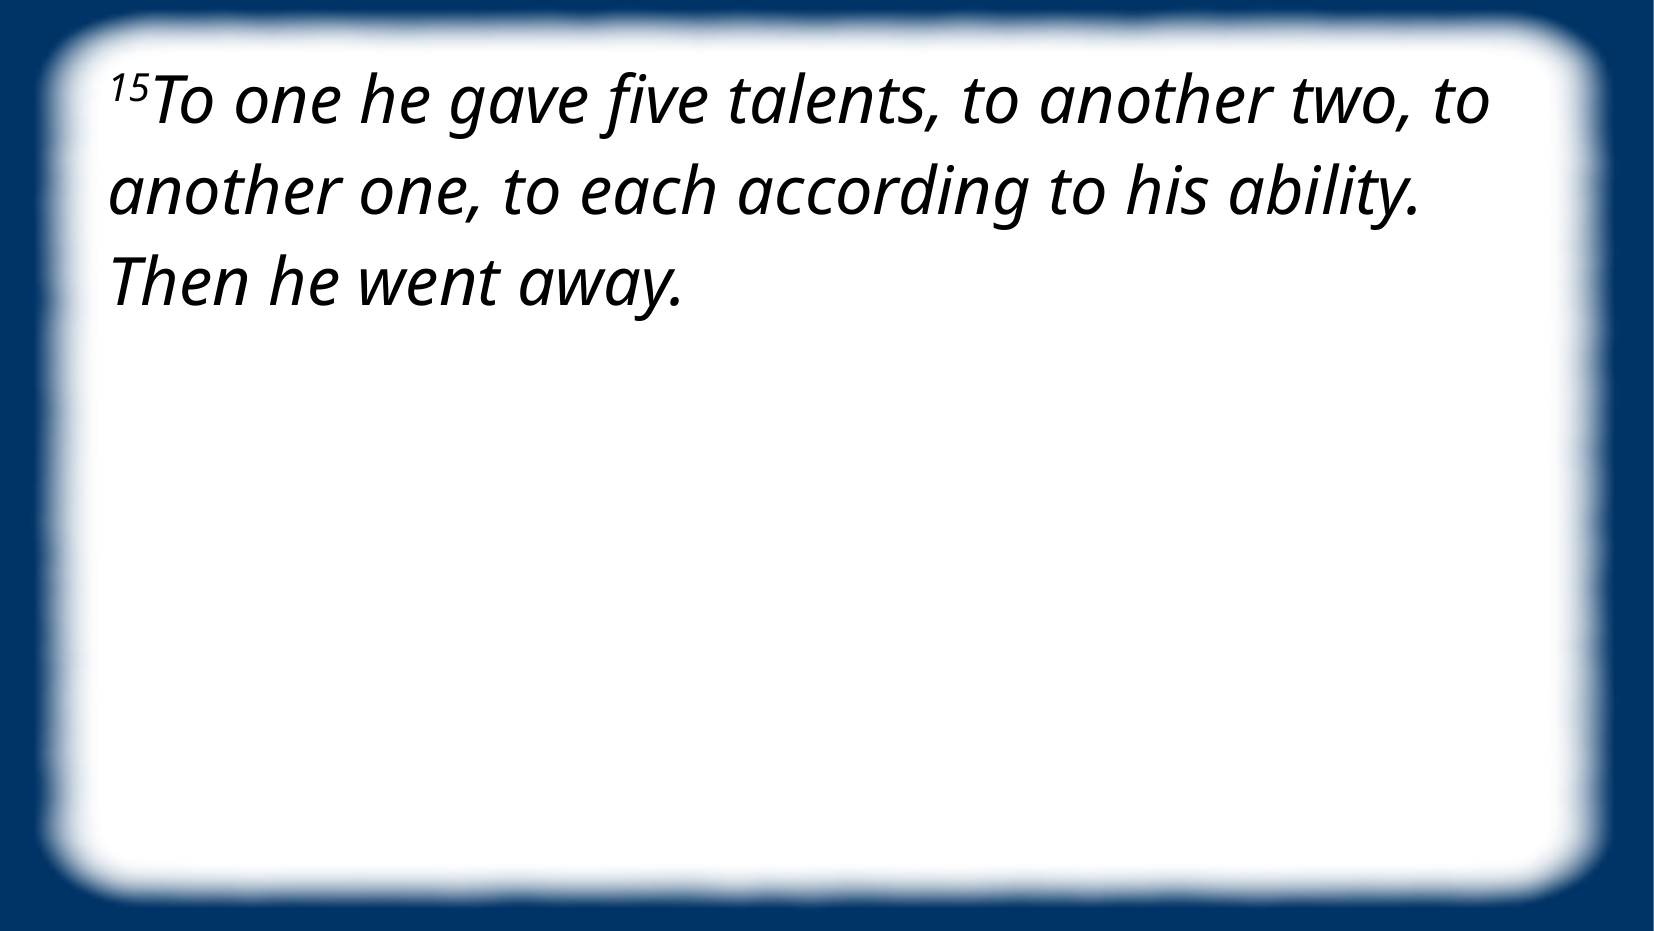

15To one he gave five talents, to another two, to another one, to each according to his ability. Then he went away.